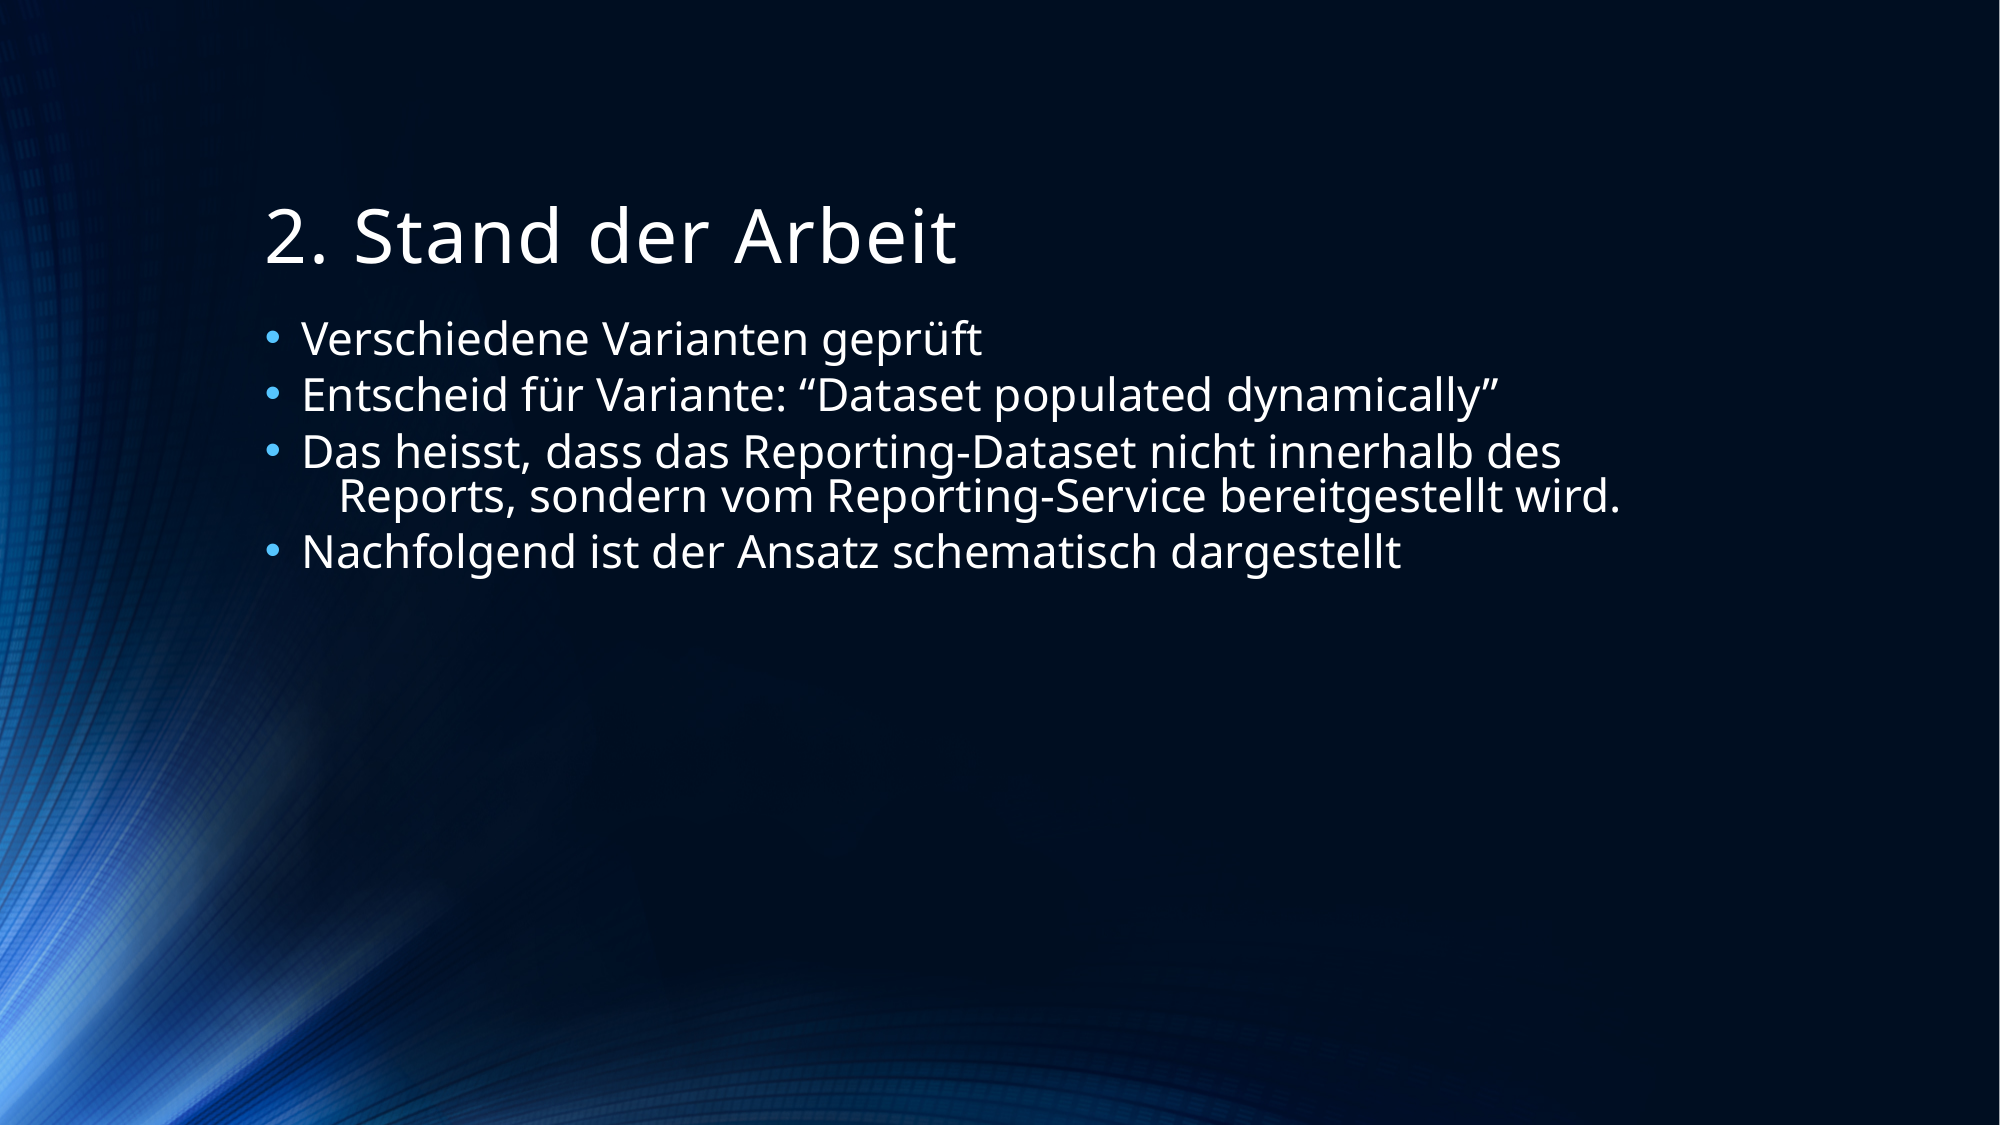

# 2. Stand der Arbeit
Verschiedene Varianten geprüft
Entscheid für Variante: “Dataset populated dynamically”
Das heisst, dass das Reporting-Dataset nicht innerhalb des Reports, sondern vom Reporting-Service bereitgestellt wird.
Nachfolgend ist der Ansatz schematisch dargestellt